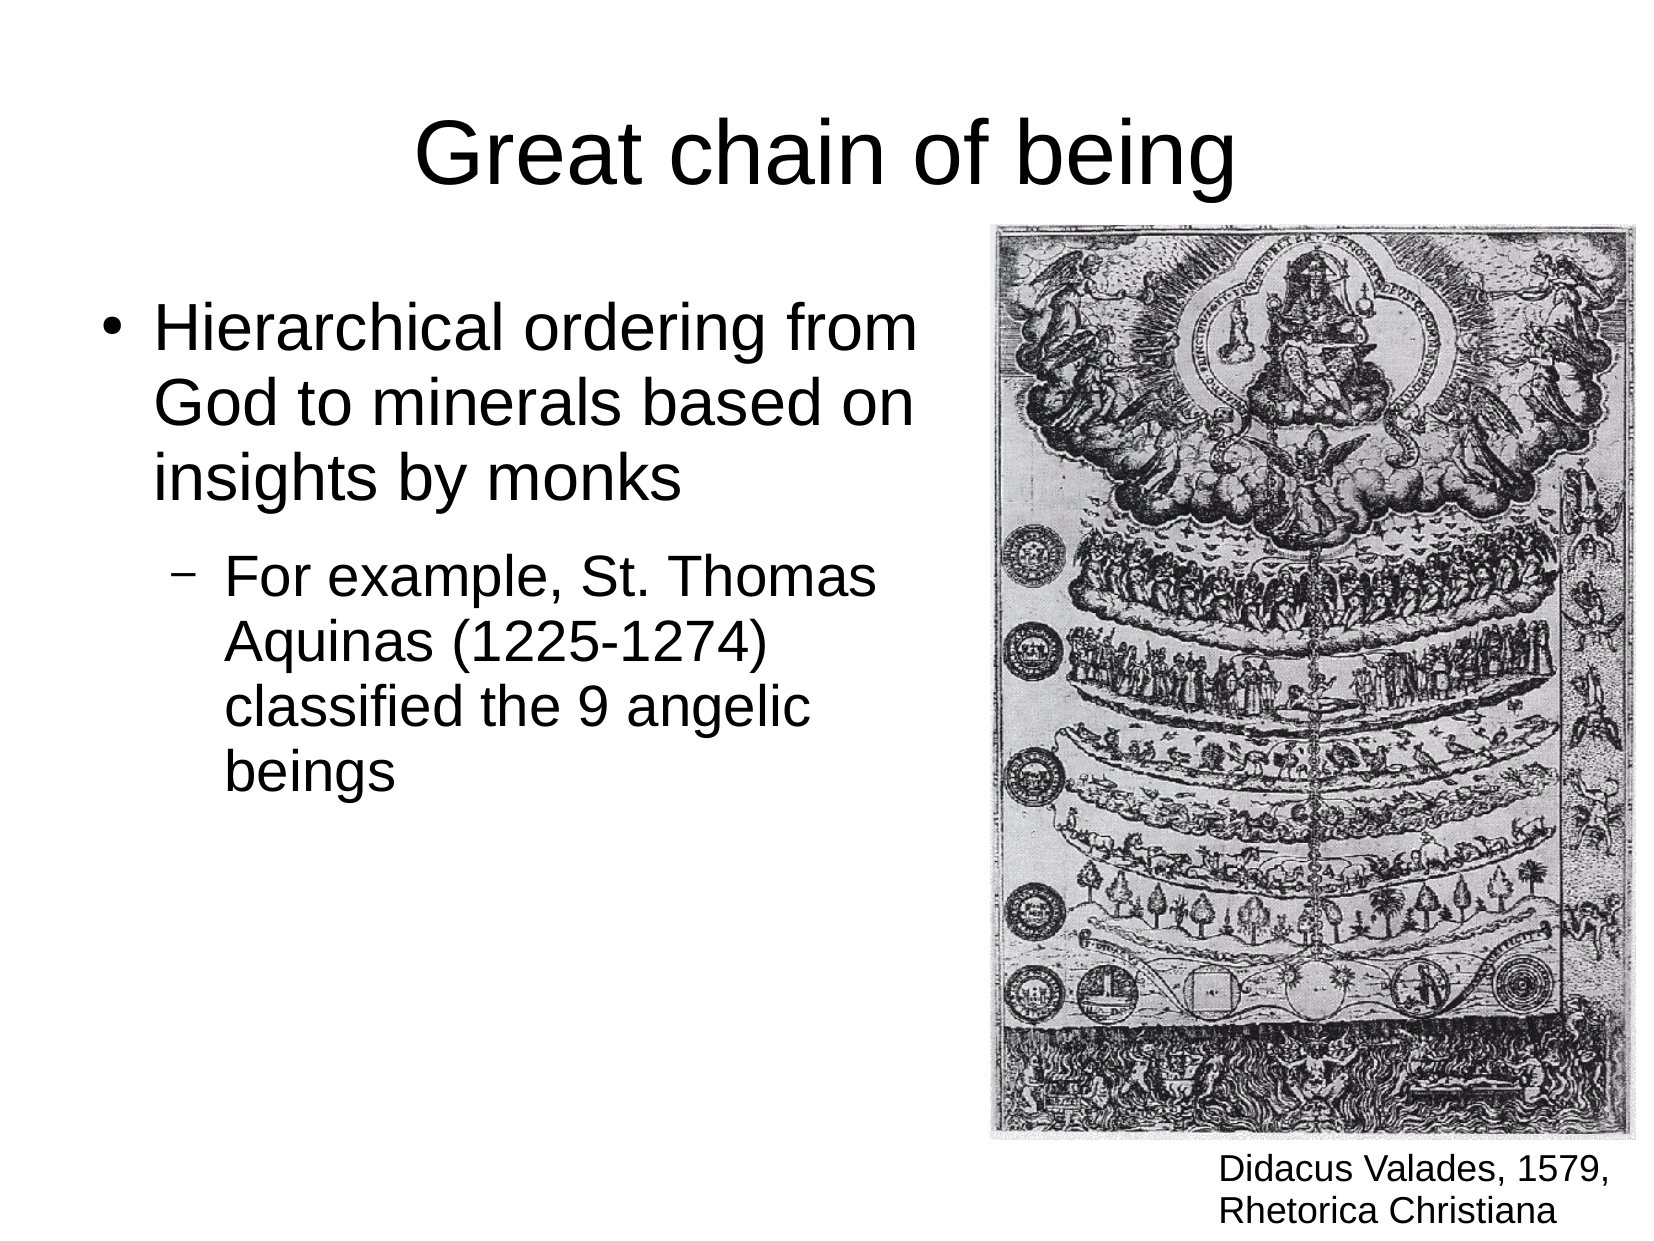

# Great chain of being
Hierarchical ordering from God to minerals based on insights by monks
For example, St. Thomas Aquinas (1225-1274) classified the 9 angelic beings
Didacus Valades, 1579, Rhetorica Christiana